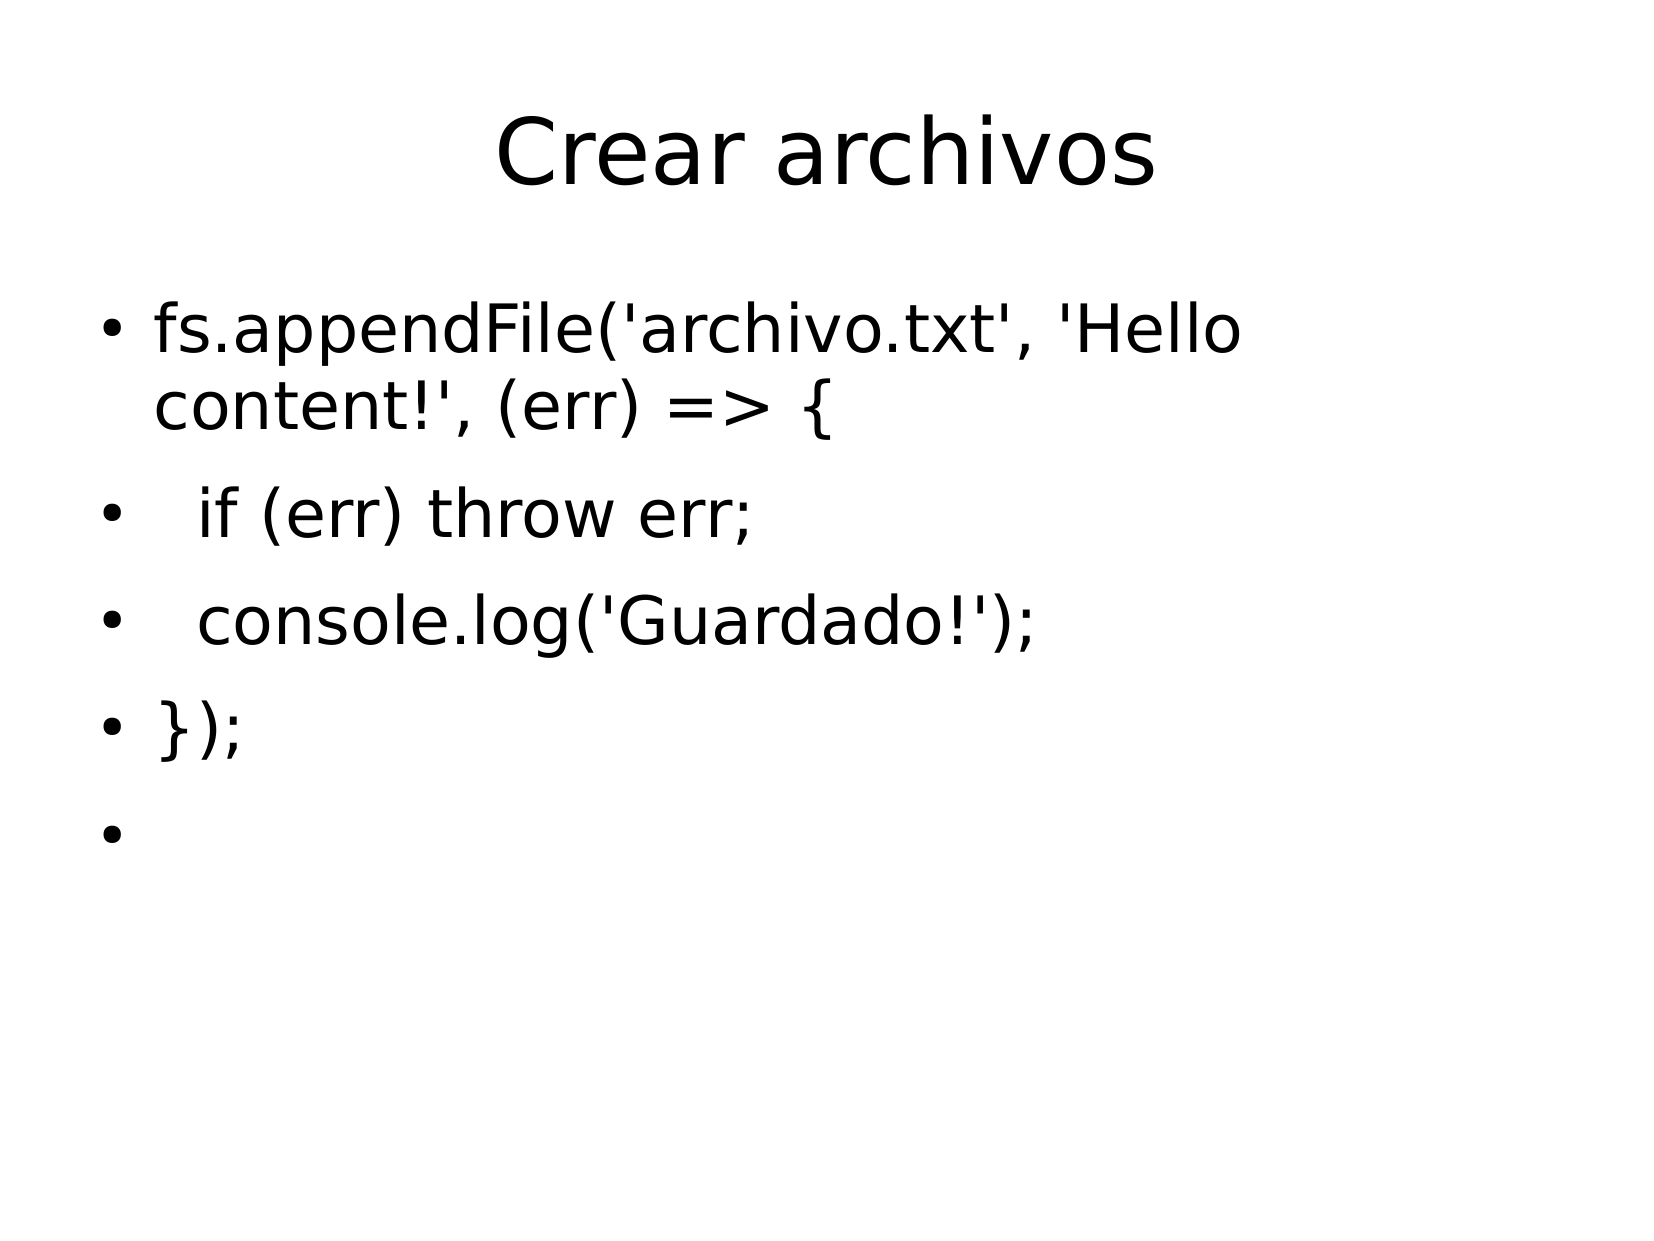

# Crear archivos
fs.appendFile('archivo.txt', 'Hello content!', (err) => {
 if (err) throw err;
 console.log('Guardado!');
});